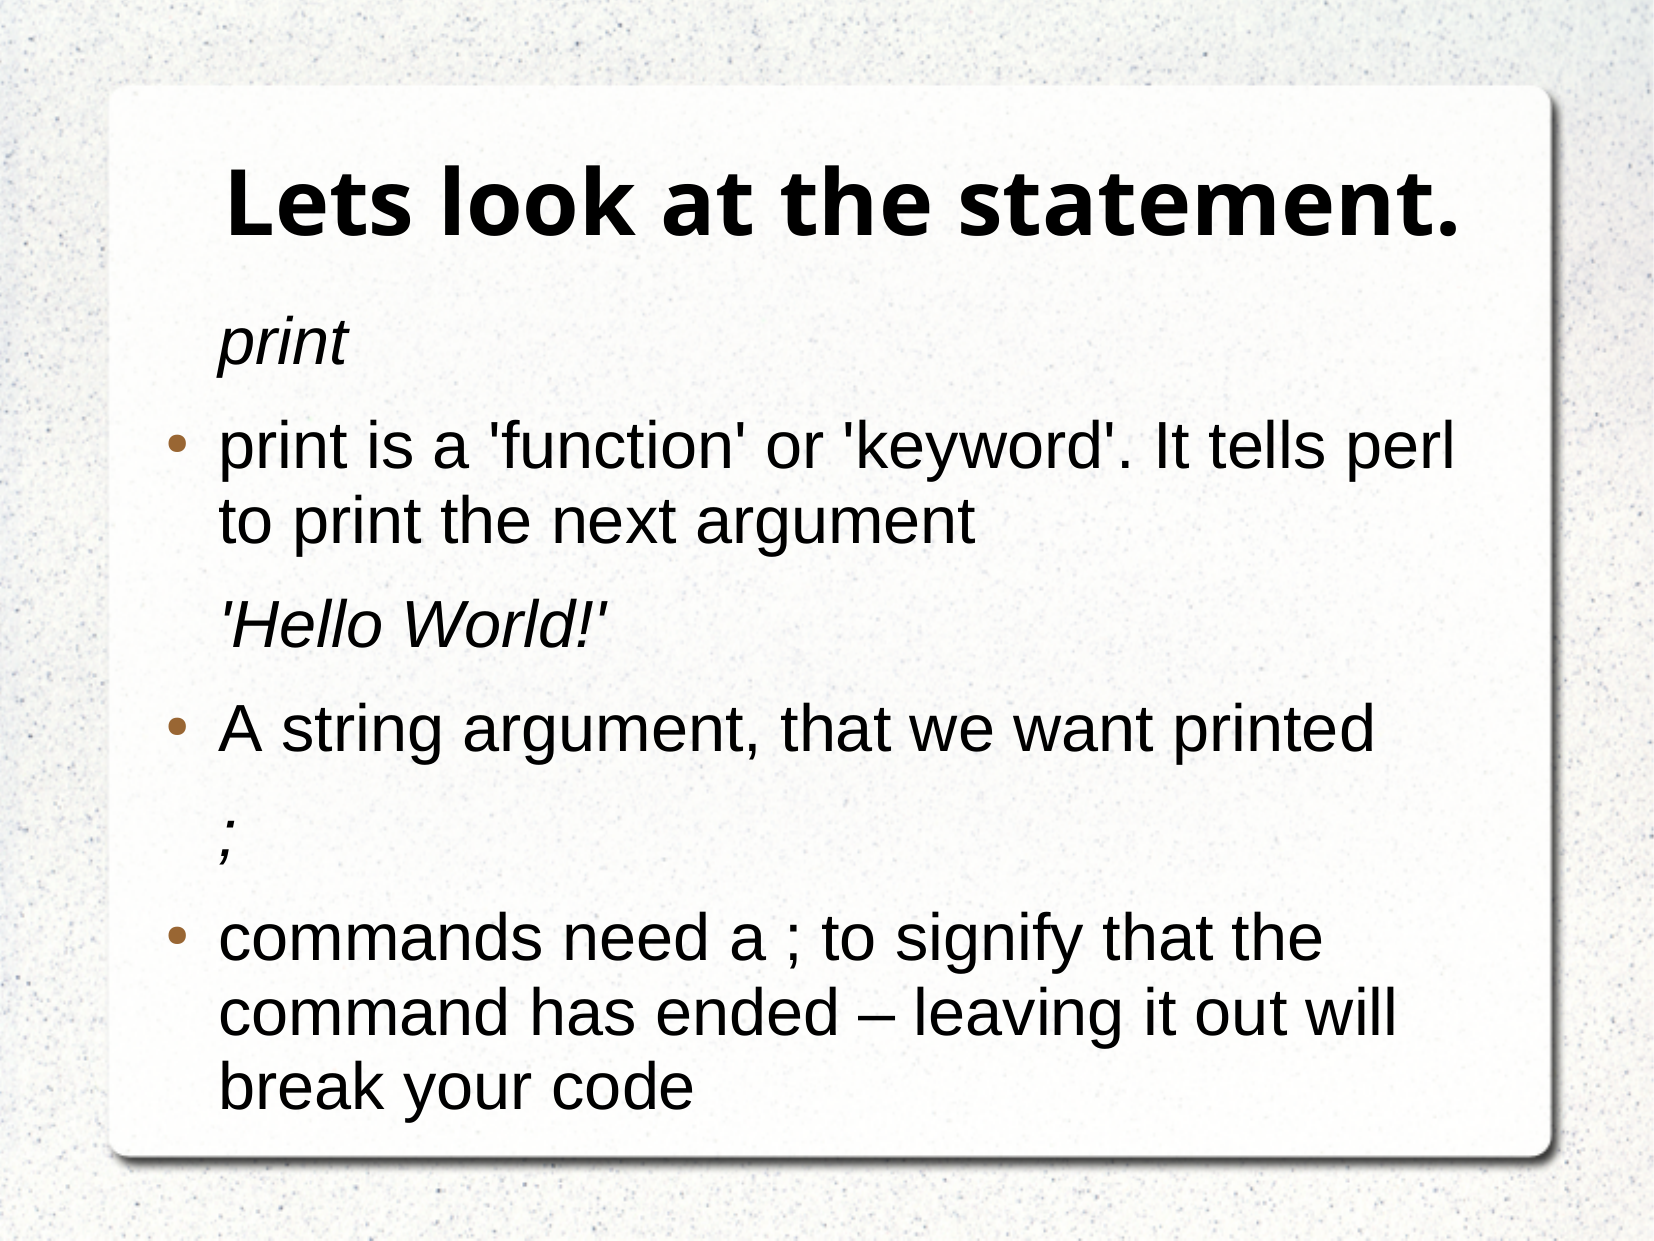

# Lets look at the statement.
print
print is a 'function' or 'keyword'. It tells perl to print the next argument
'Hello World!'
A string argument, that we want printed
;
commands need a ; to signify that the command has ended – leaving it out will break your code